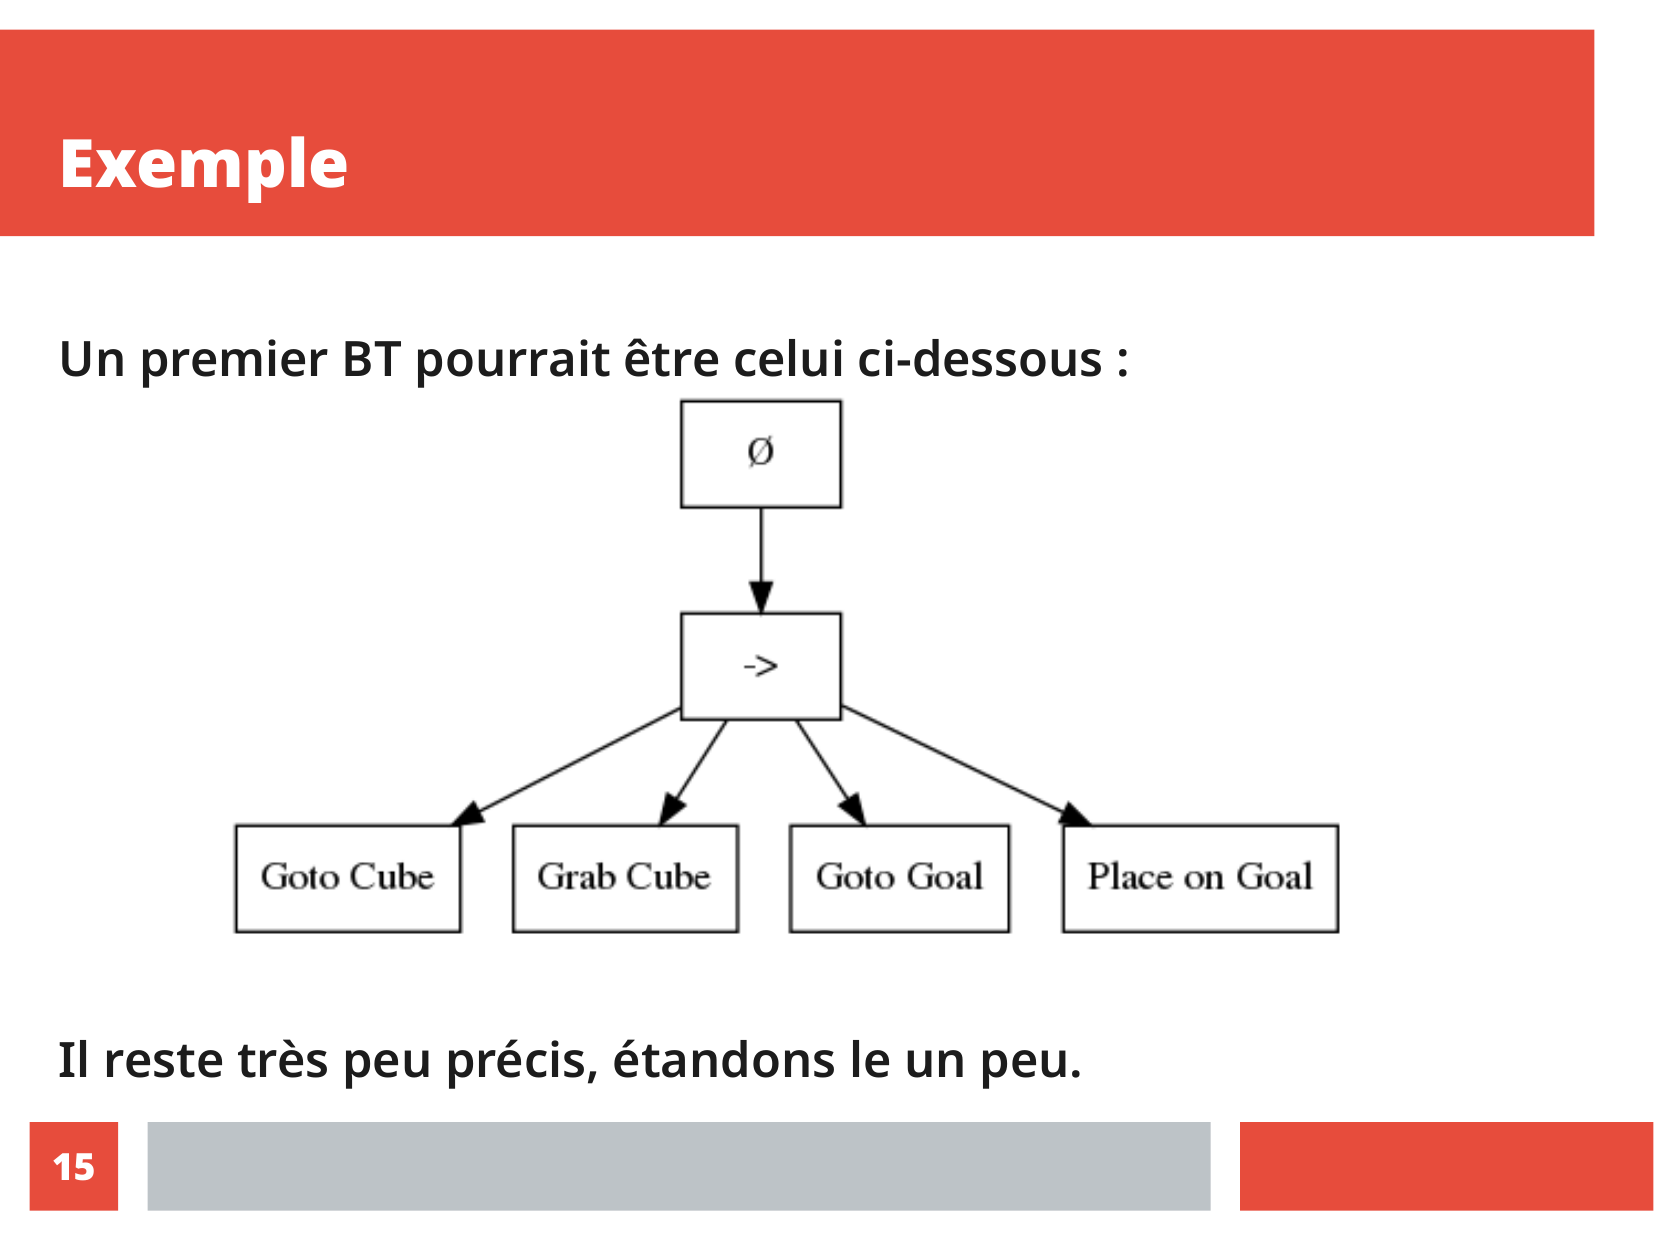

# Exemple
Un premier BT pourrait être celui ci-dessous :
Il reste très peu précis, étandons le un peu.
15